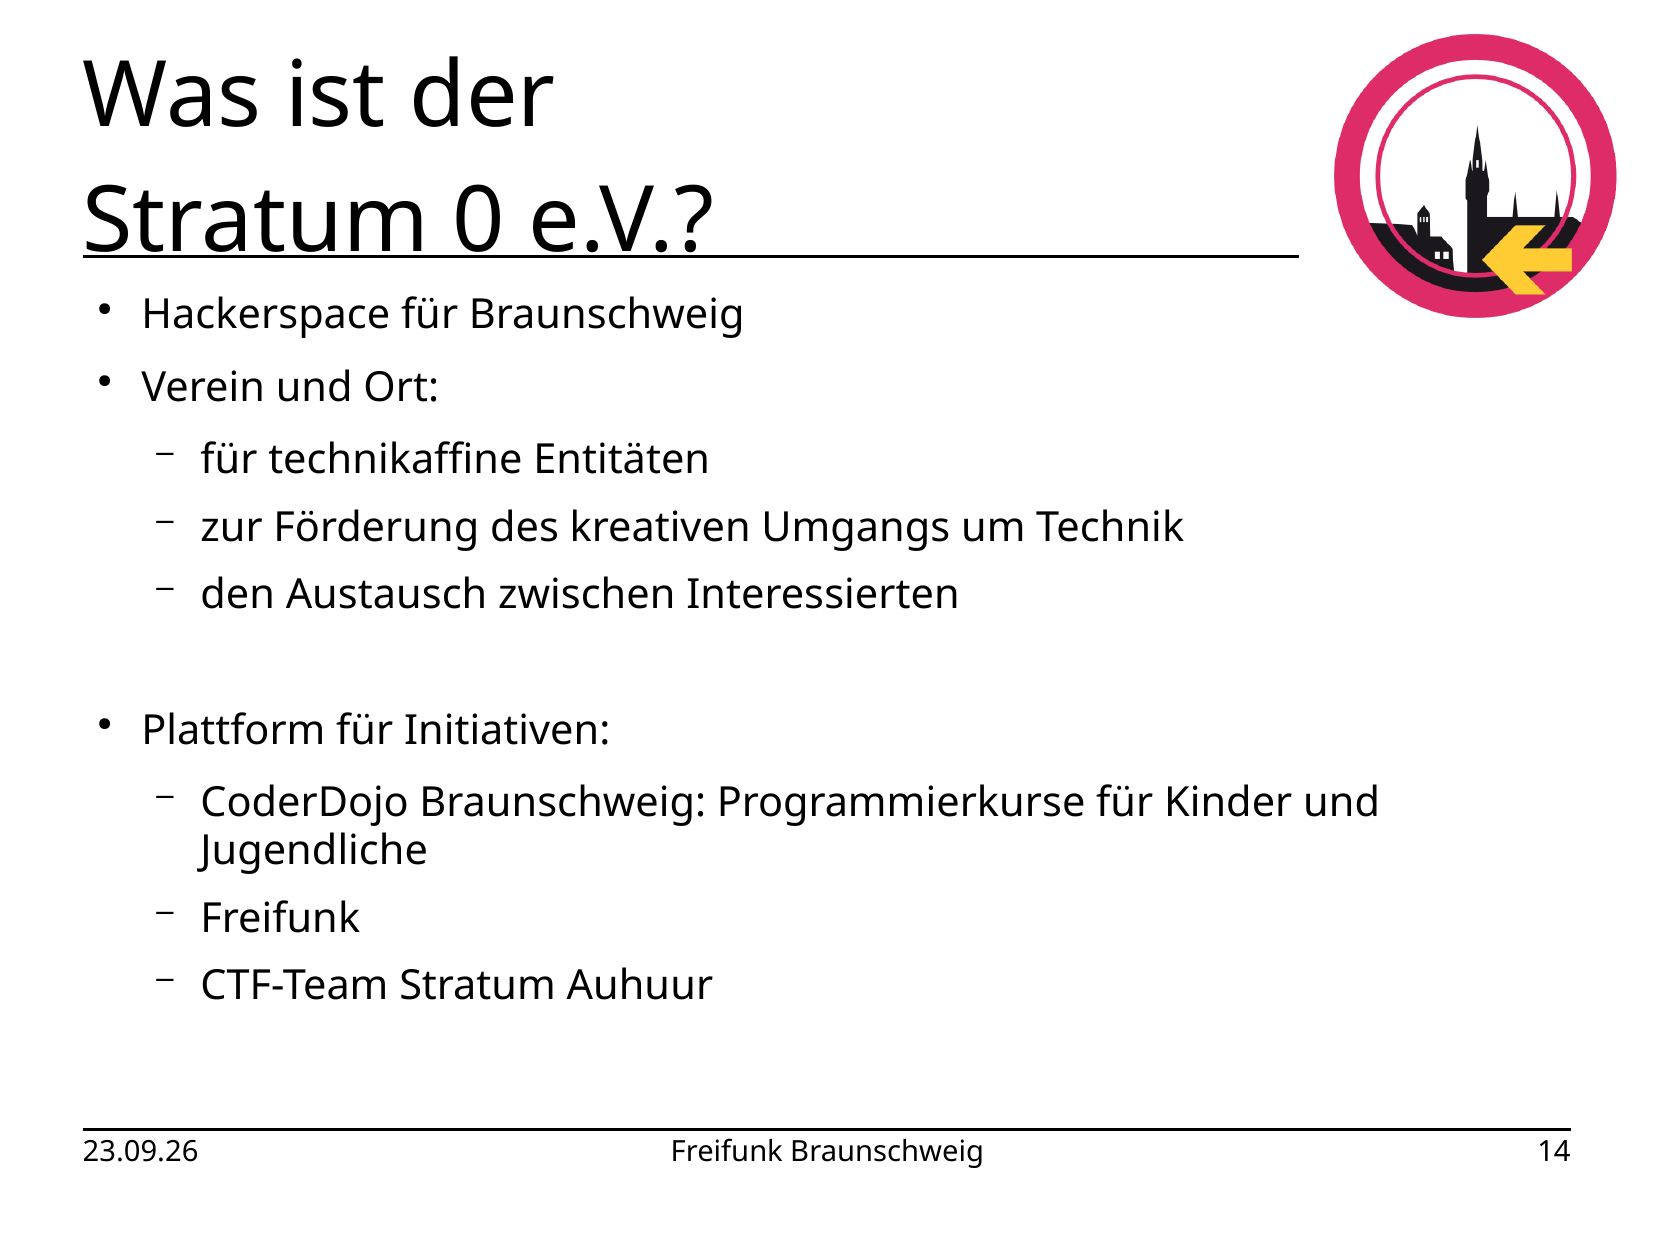

# Was ist der Stratum 0 e.V.?
Hackerspace für Braunschweig
Verein und Ort:
für technikaffine Entitäten
zur Förderung des kreativen Umgangs um Technik
den Austausch zwischen Interessierten
Plattform für Initiativen:
CoderDojo Braunschweig: Programmierkurse für Kinder und Jugendliche
Freifunk
CTF-Team Stratum Auhuur
Freifunk Braunschweig
14